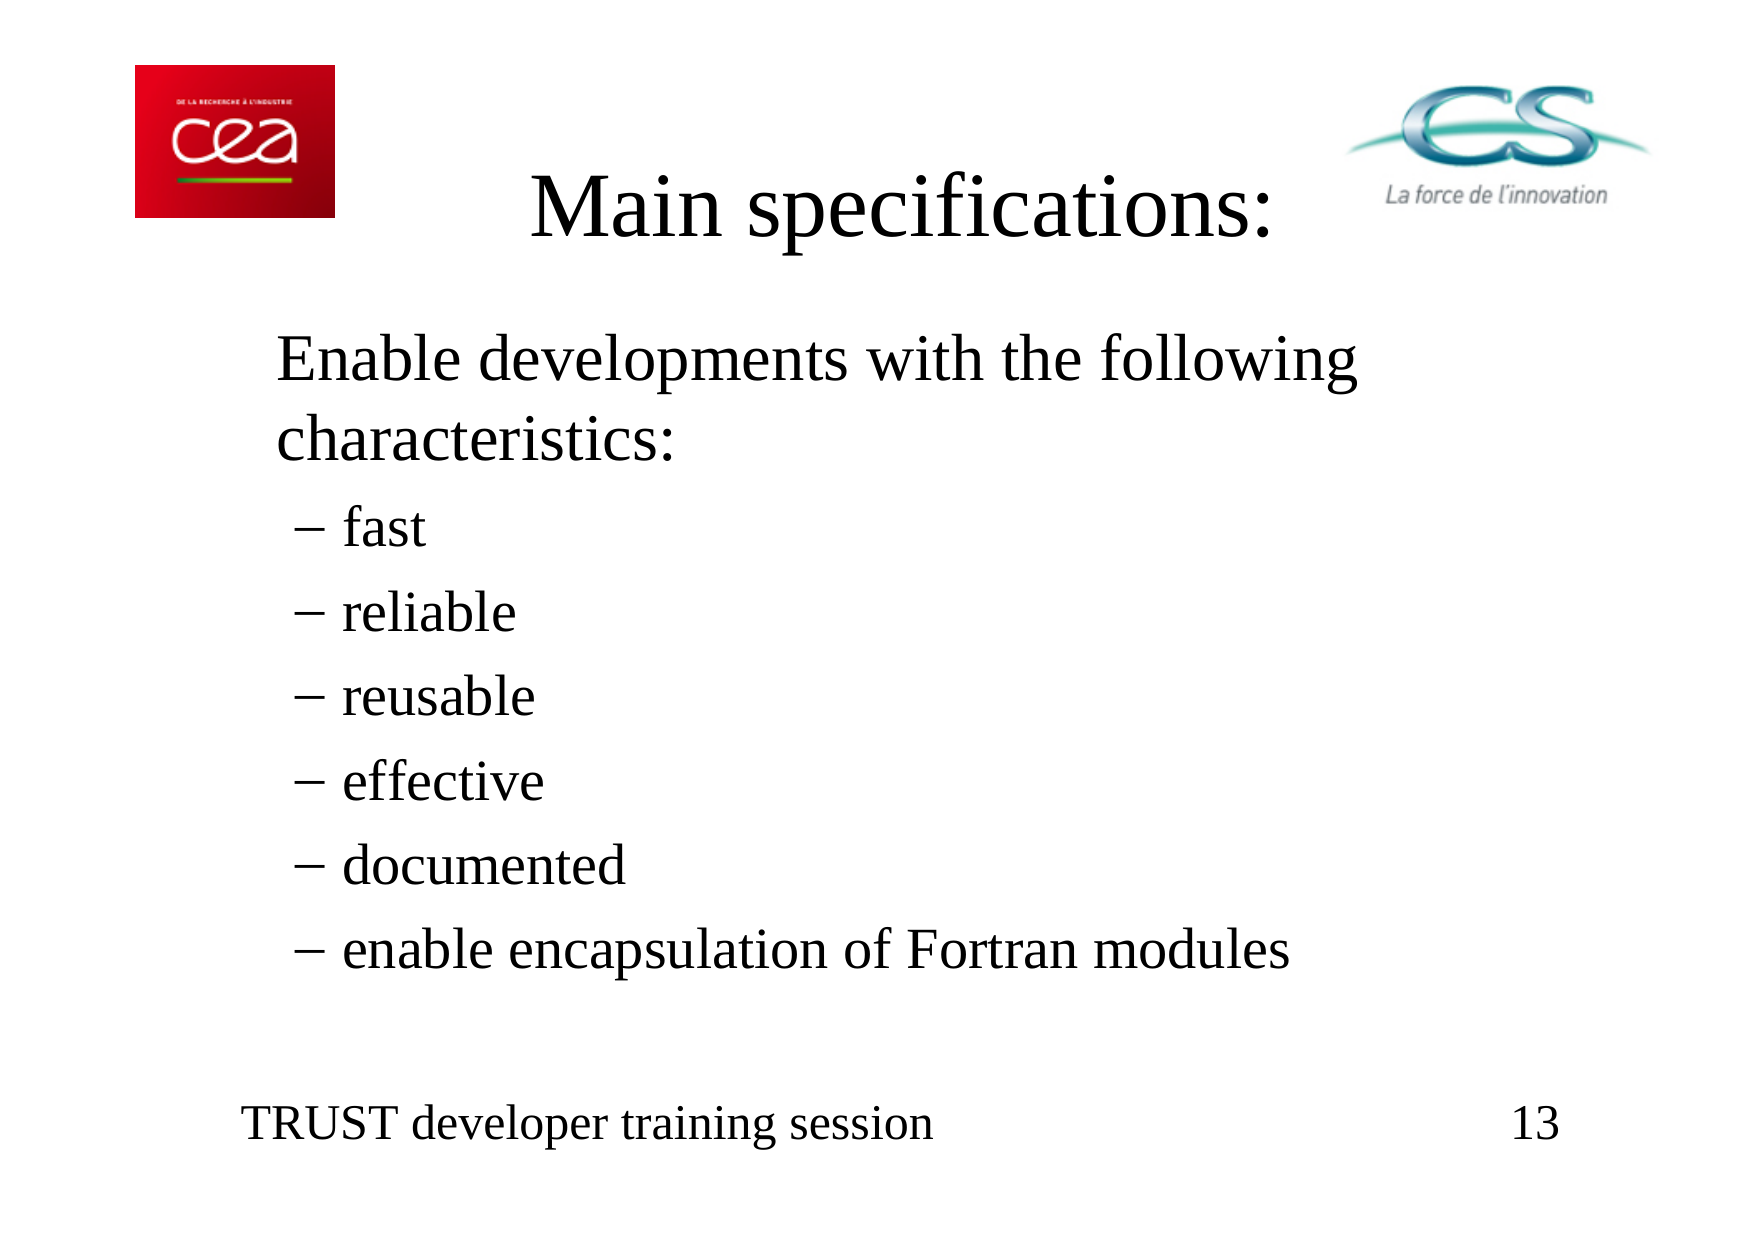

# Main specifications:
Enable developments with the following characteristics:
fast
reliable
reusable
effective
documented
enable encapsulation of Fortran modules
TRUST developer training session
13